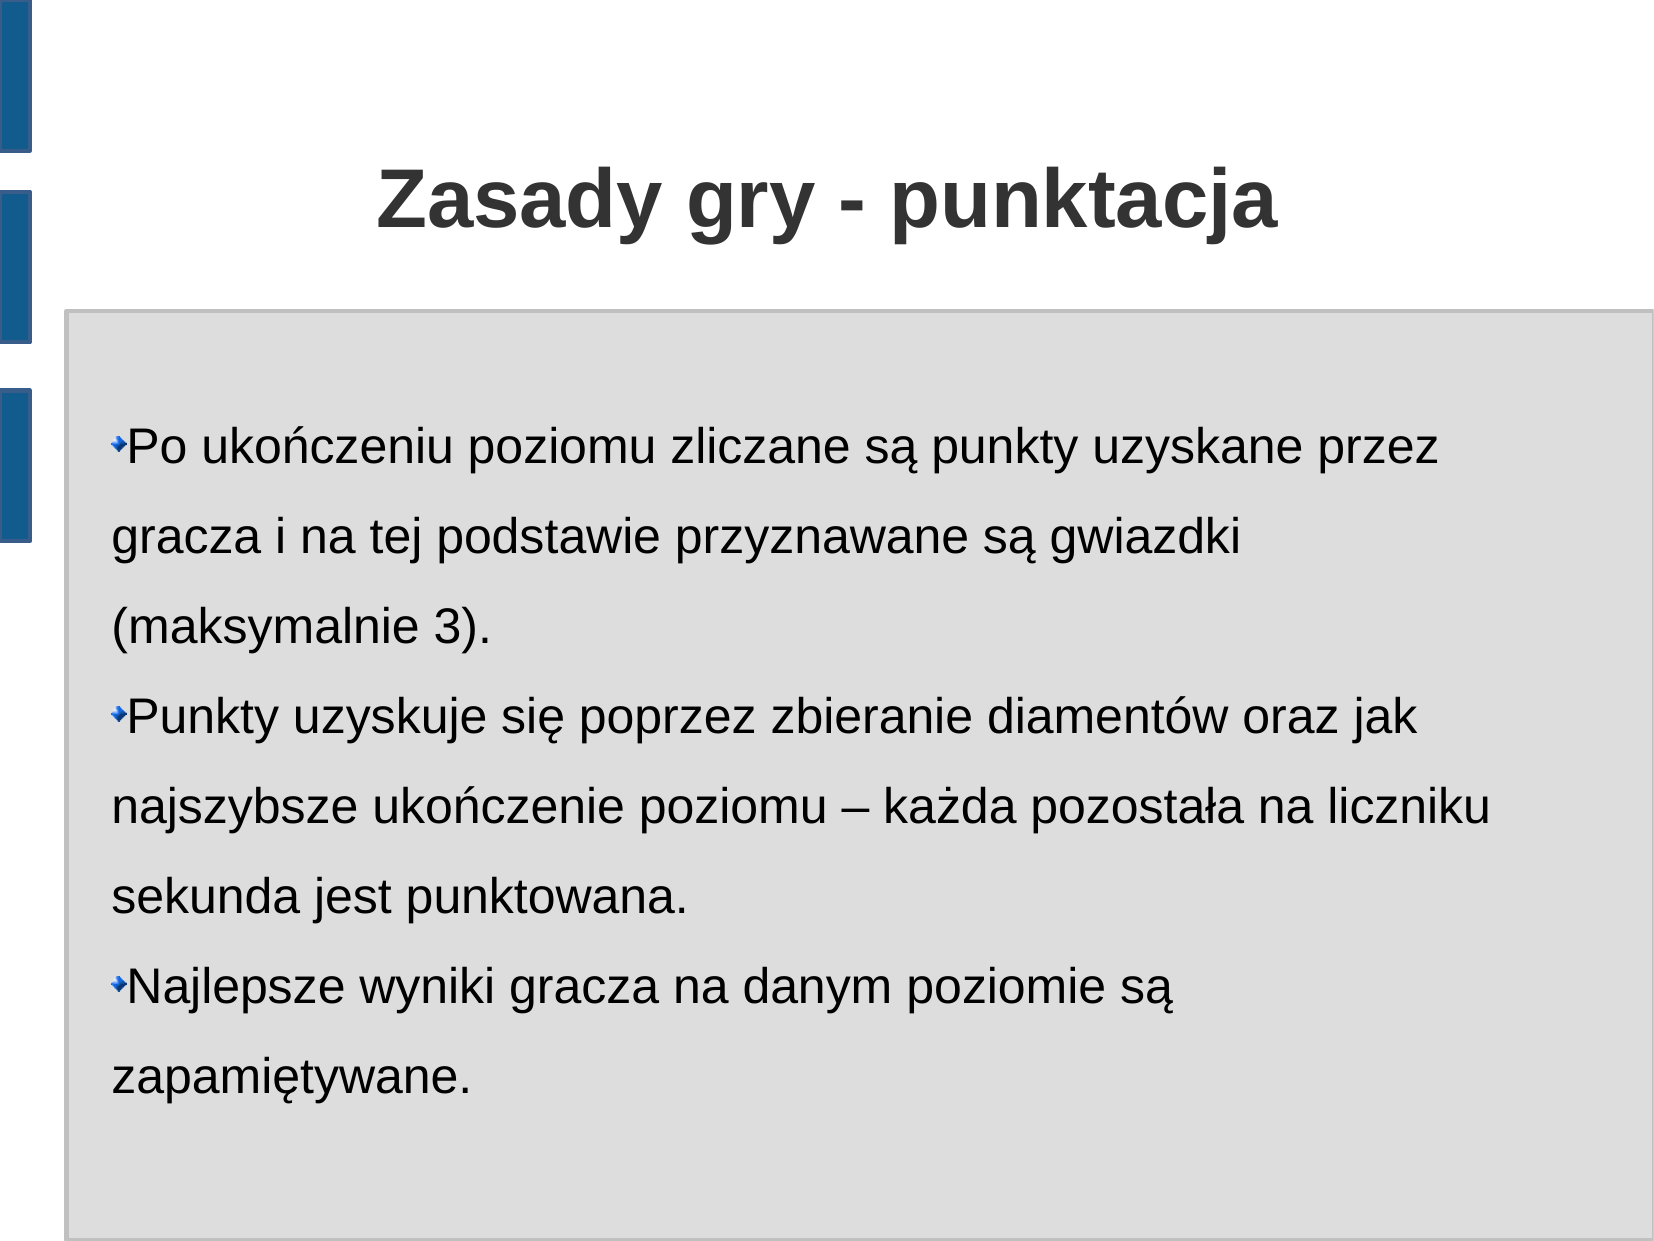

# Zasady gry - punktacja
Po ukończeniu poziomu zliczane są punkty uzyskane przez gracza i na tej podstawie przyznawane są gwiazdki (maksymalnie 3).
Punkty uzyskuje się poprzez zbieranie diamentów oraz jak najszybsze ukończenie poziomu – każda pozostała na liczniku sekunda jest punktowana.
Najlepsze wyniki gracza na danym poziomie są zapamiętywane.